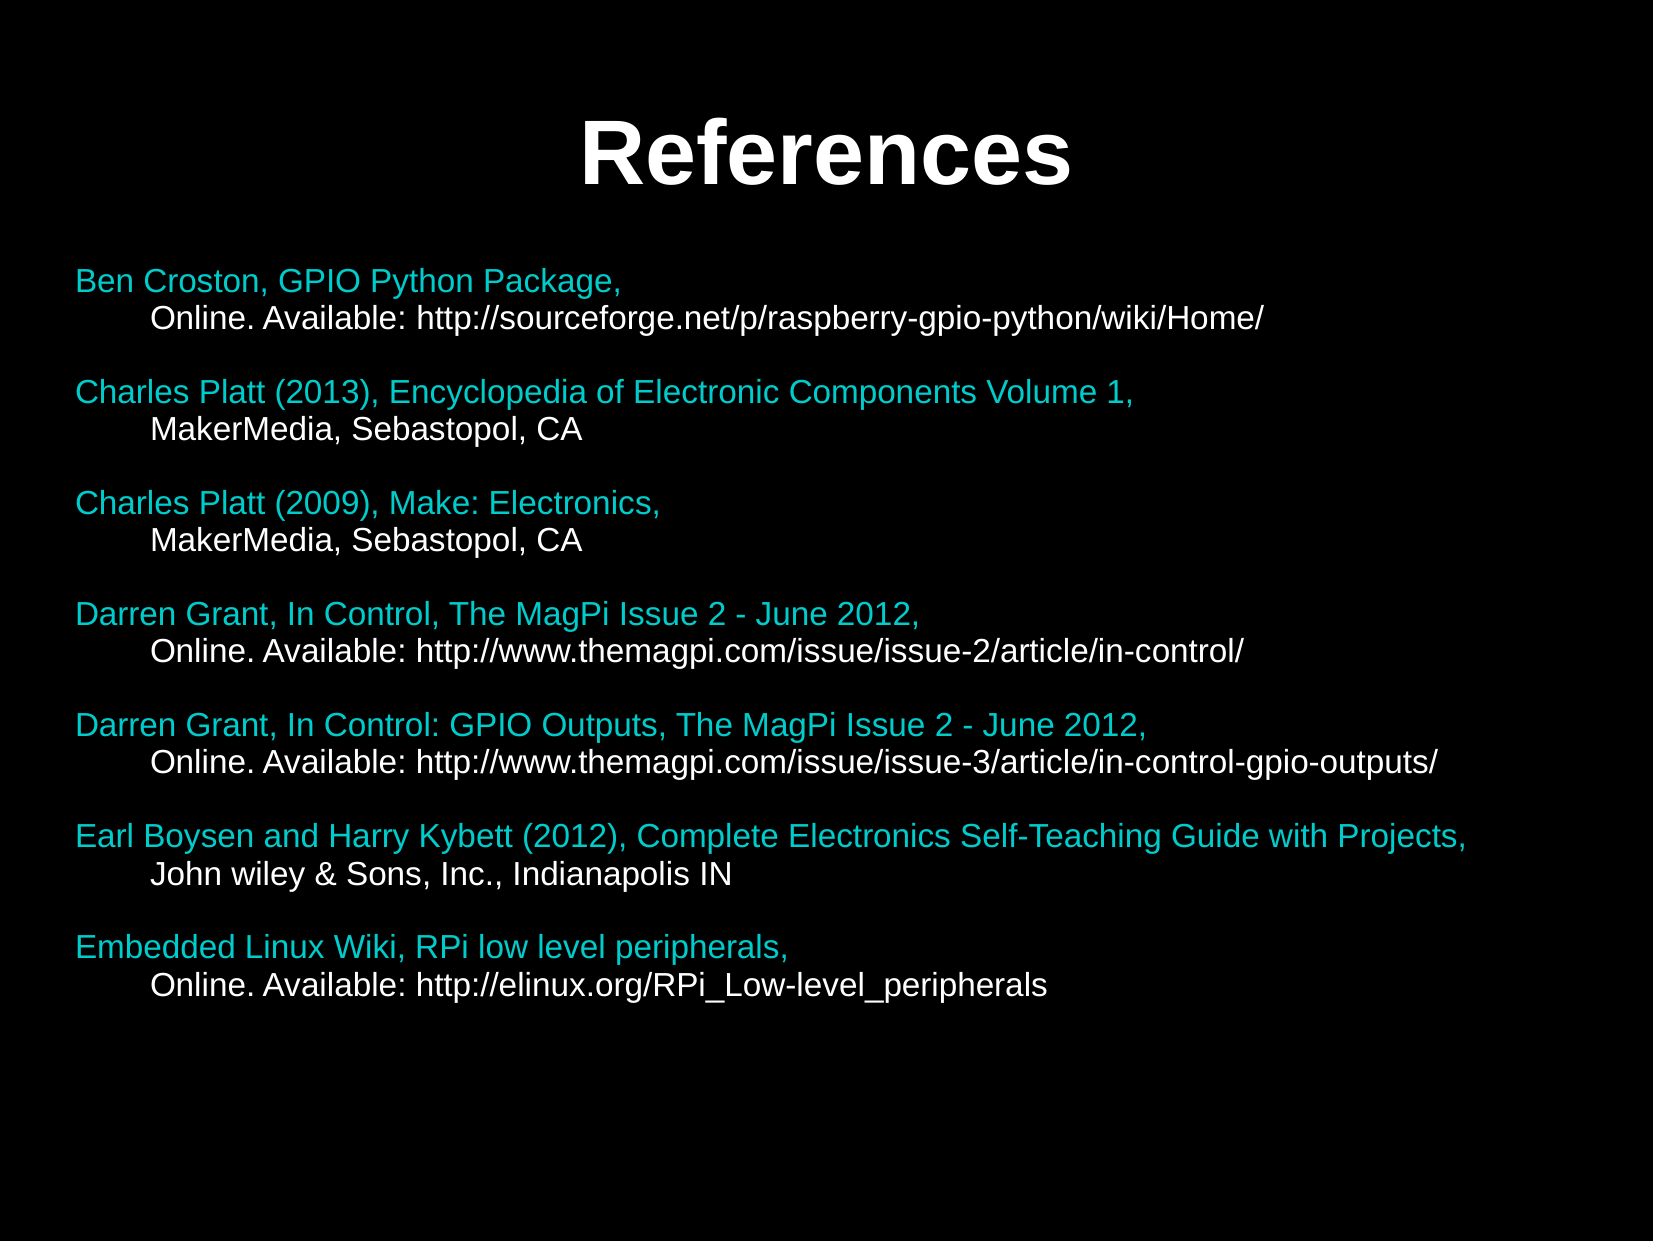

# References
Ben Croston, GPIO Python Package,
	Online. Available: http://sourceforge.net/p/raspberry-gpio-python/wiki/Home/
Charles Platt (2013), Encyclopedia of Electronic Components Volume 1,
	MakerMedia, Sebastopol, CA
Charles Platt (2009), Make: Electronics,
	MakerMedia, Sebastopol, CA
Darren Grant, In Control, The MagPi Issue 2 - June 2012,
	Online. Available: http://www.themagpi.com/issue/issue-2/article/in-control/
Darren Grant, In Control: GPIO Outputs, The MagPi Issue 2 - June 2012,
	Online. Available: http://www.themagpi.com/issue/issue-3/article/in-control-gpio-outputs/
Earl Boysen and Harry Kybett (2012), Complete Electronics Self-Teaching Guide with Projects,
	John wiley & Sons, Inc., Indianapolis IN
Embedded Linux Wiki, RPi low level peripherals,
	Online. Available: http://elinux.org/RPi_Low-level_peripherals